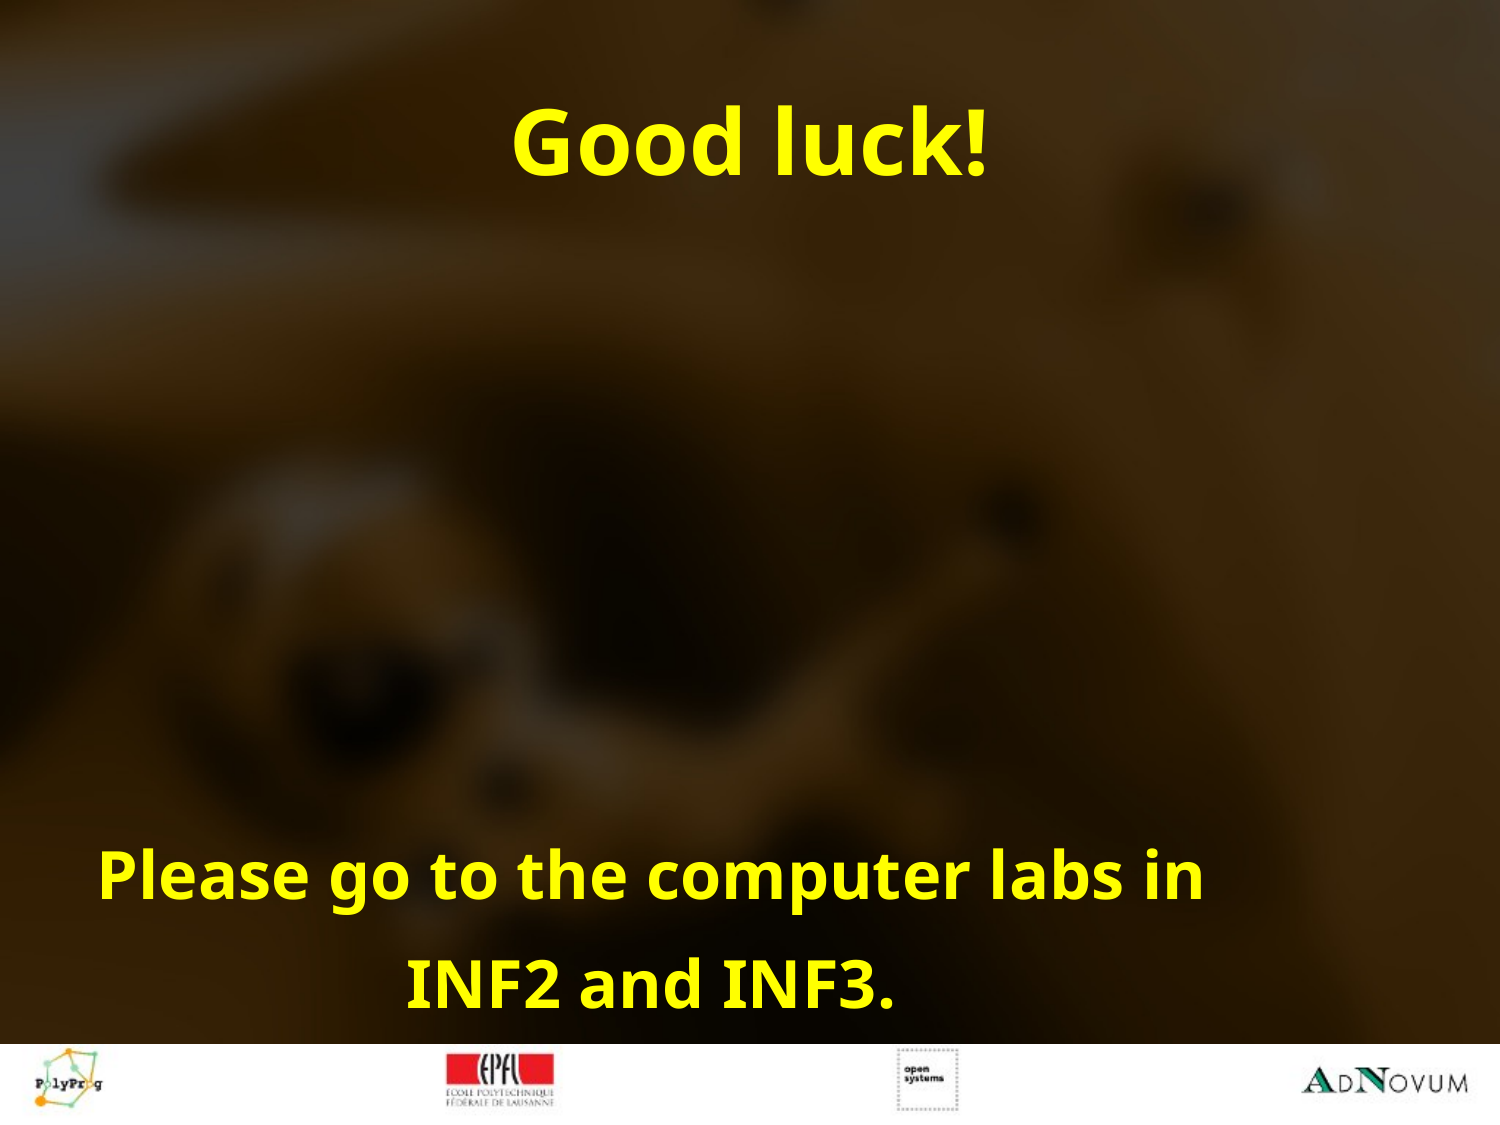

# Good luck!
Please go to the computer labs in
INF2 and INF3.